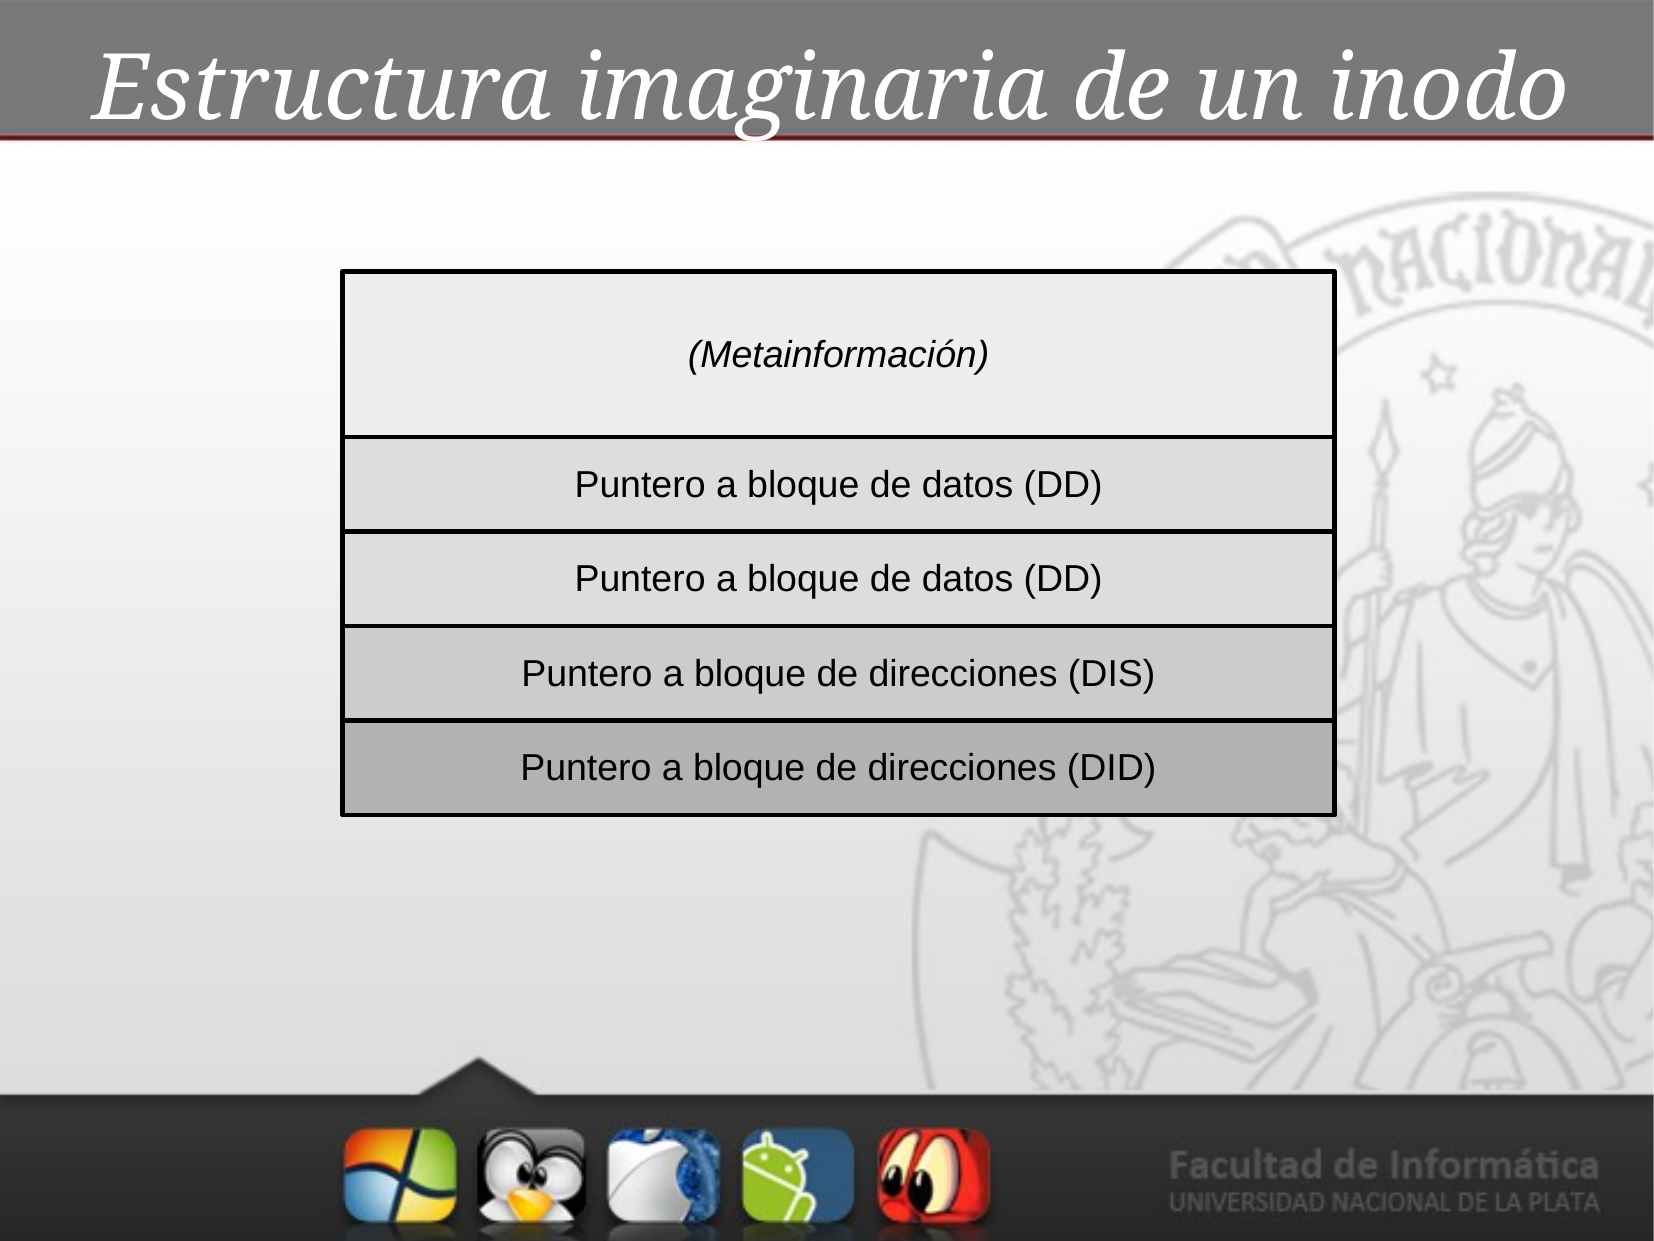

# Estructura imaginaria de un inodo
(Metainformación)
Puntero a bloque de datos (DD)
Puntero a bloque de datos (DD)
Puntero a bloque de direcciones (DIS)
Puntero a bloque de direcciones (DID)